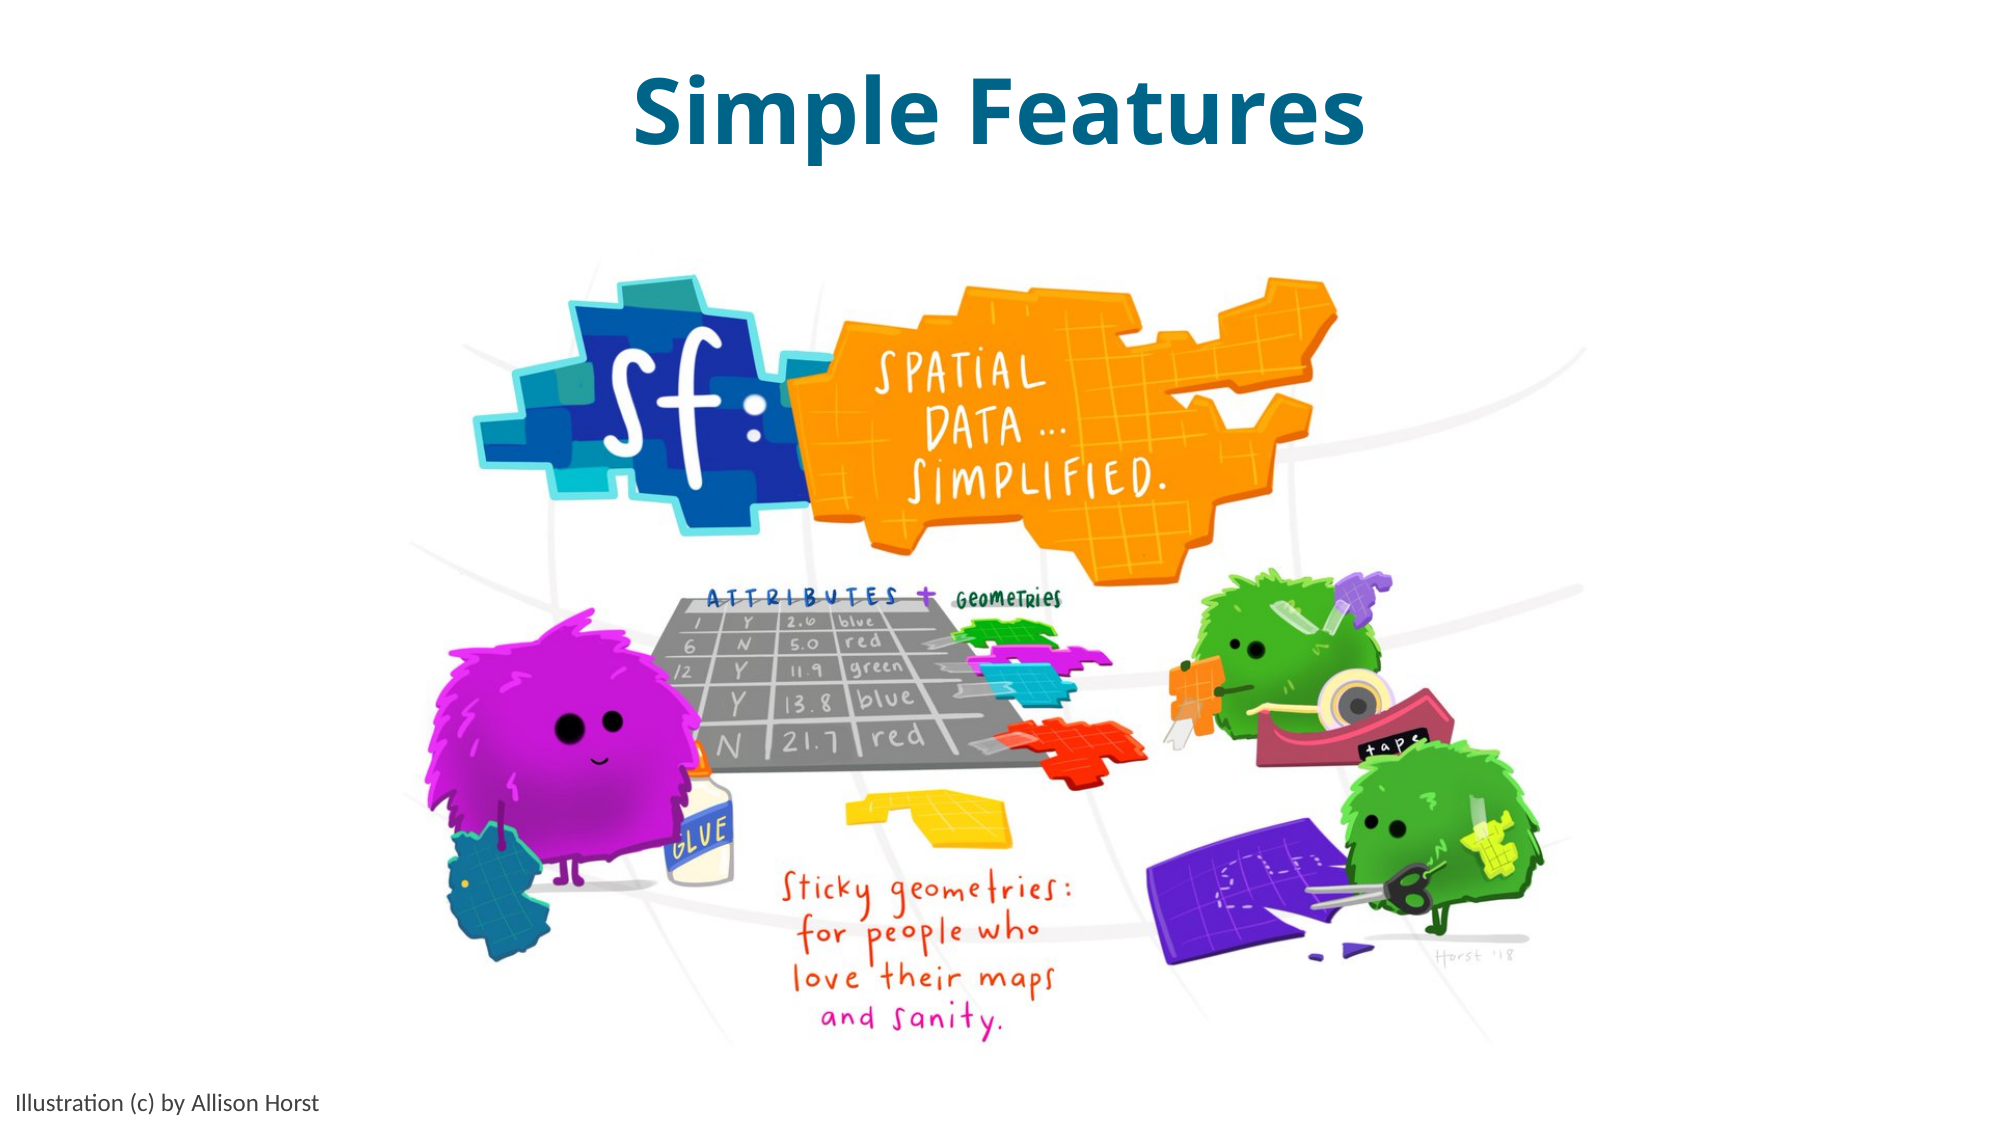

# Simple Features
Illustration (c) by Allison Horst